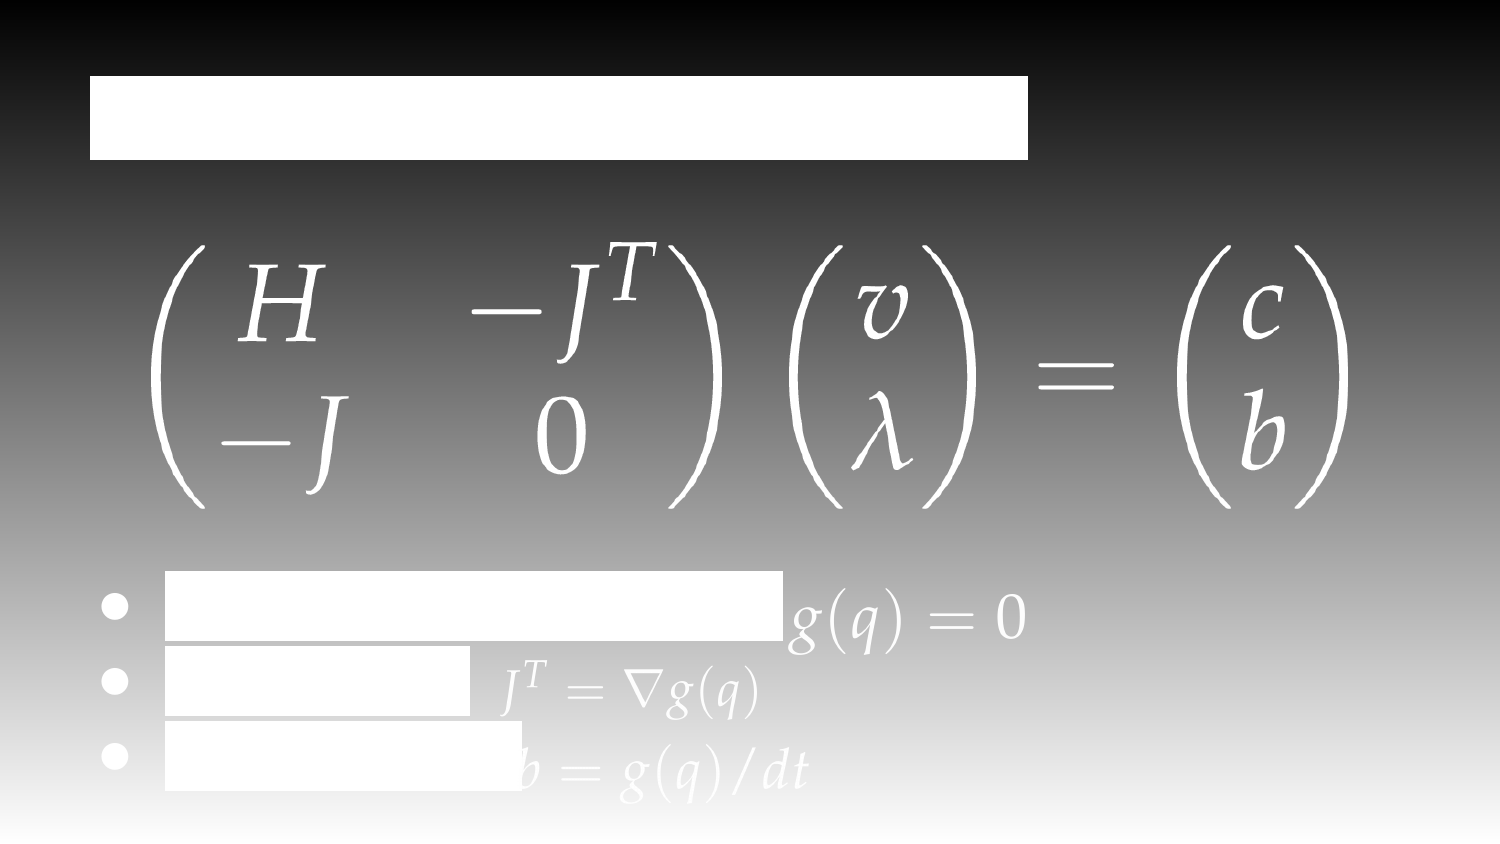

# Constraints: KKT systems
Holonomic constraint:
Gradients :
Correction :